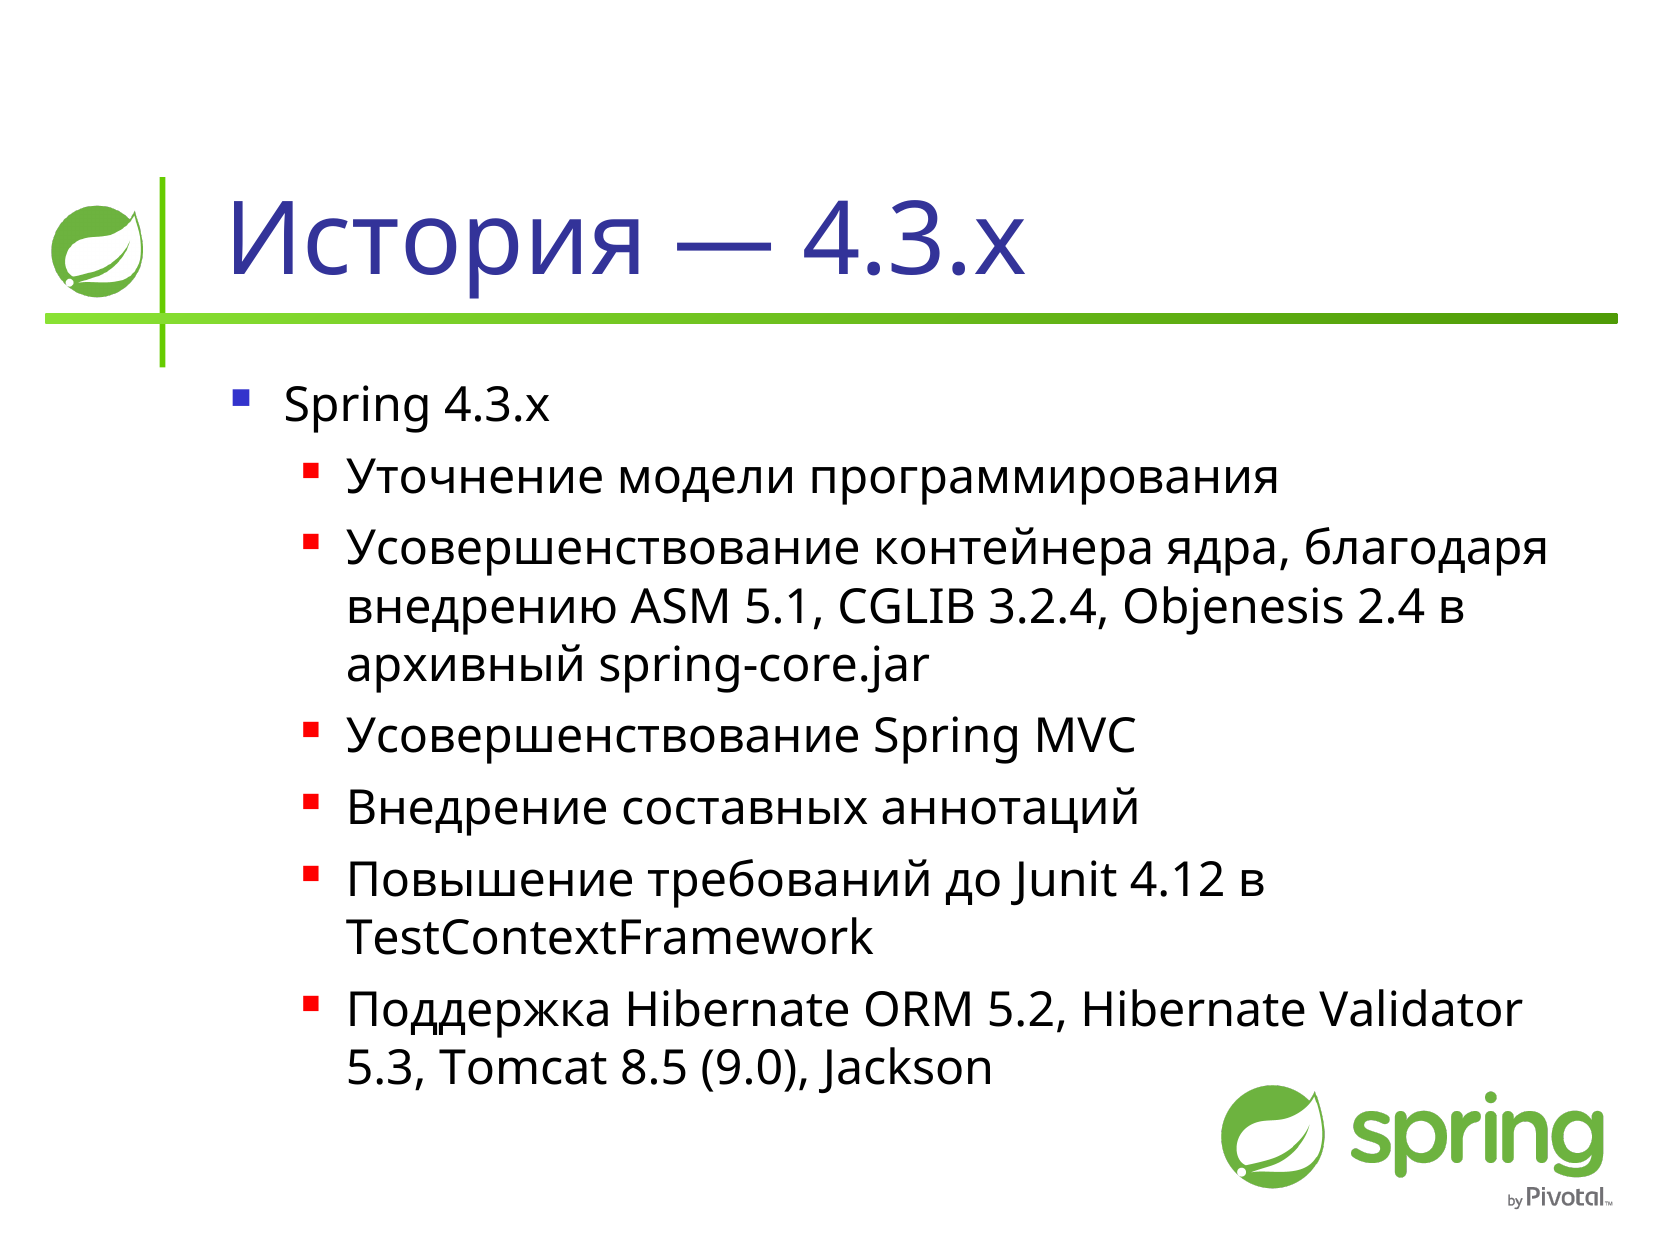

# История — 4.3.x
Spring 4.3.x
Уточнение модели программирования
Усовершенствование контейнера ядра, благодаря внедрению ASM 5.1, CGLIB 3.2.4, Objenesis 2.4 в архивный spring-core.jar
Усовершенствование Spring MVC
Внедрение составных аннотаций
Повышение требований до Junit 4.12 в TestContextFramework
Поддержка Hibernate ORM 5.2, Hibernate Validator 5.3, Tomcat 8.5 (9.0), Jackson